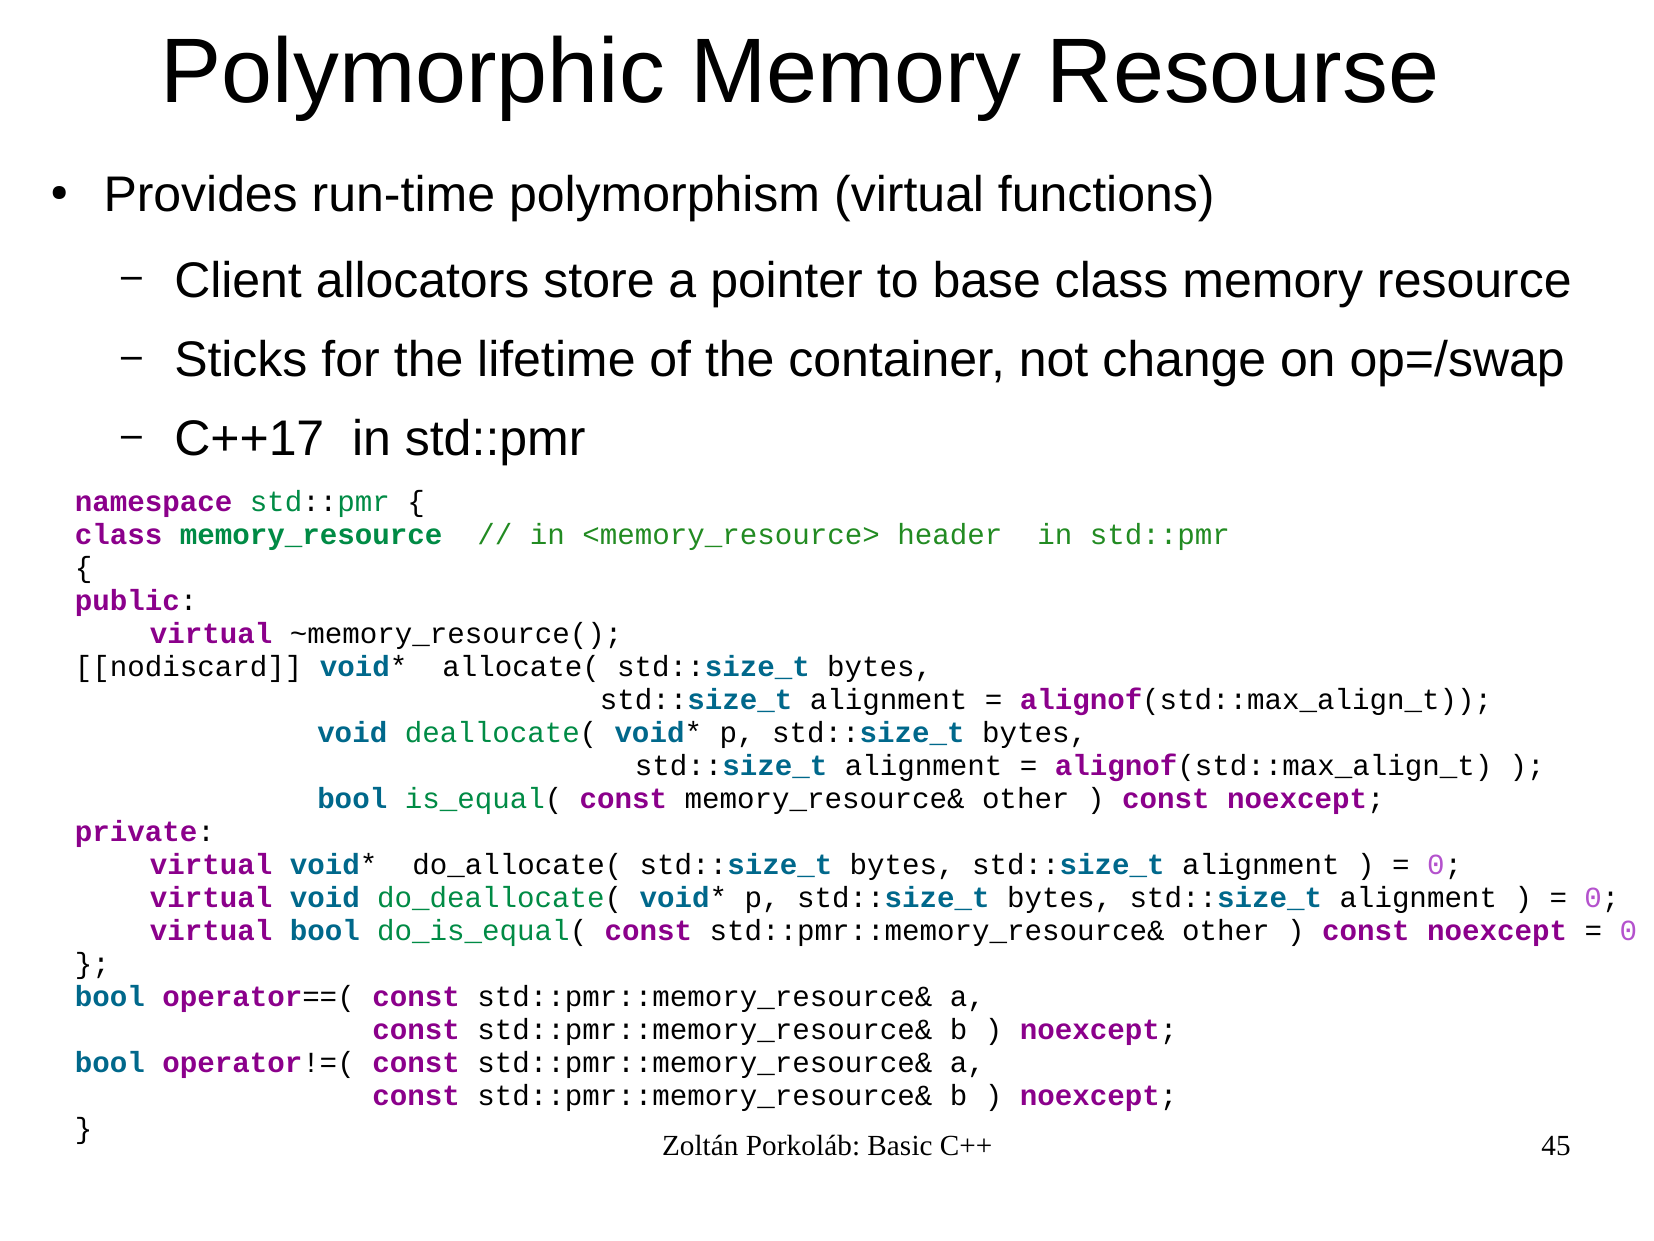

# Polymorphic Memory Resourse
Provides run-time polymorphism (virtual functions)
Client allocators store a pointer to base class memory resource
Sticks for the lifetime of the container, not change on op=/swap
C++17 in std::pmr
namespace std::pmr {
class memory_resource // in <memory_resource> header in std::pmr
{
public:
	virtual ~memory_resource();
[[nodiscard]] void* allocate( std::size_t bytes,
							std::size_t alignment = alignof(std::max_align_t));
			 void deallocate( void* p, std::size_t bytes,
							 std::size_t alignment = alignof(std::max_align_t) );
			 bool is_equal( const memory_resource& other ) const noexcept;
private:
	virtual void* do_allocate( std::size_t bytes, std::size_t alignment ) = 0;
	virtual void do_deallocate( void* p, std::size_t bytes, std::size_t alignment ) = 0;
	virtual bool do_is_equal( const std::pmr::memory_resource& other ) const noexcept = 0
};
bool operator==( const std::pmr::memory_resource& a,
 const std::pmr::memory_resource& b ) noexcept;
bool operator!=( const std::pmr::memory_resource& a,
 const std::pmr::memory_resource& b ) noexcept;
}
Zoltán Porkoláb: Basic C++
45